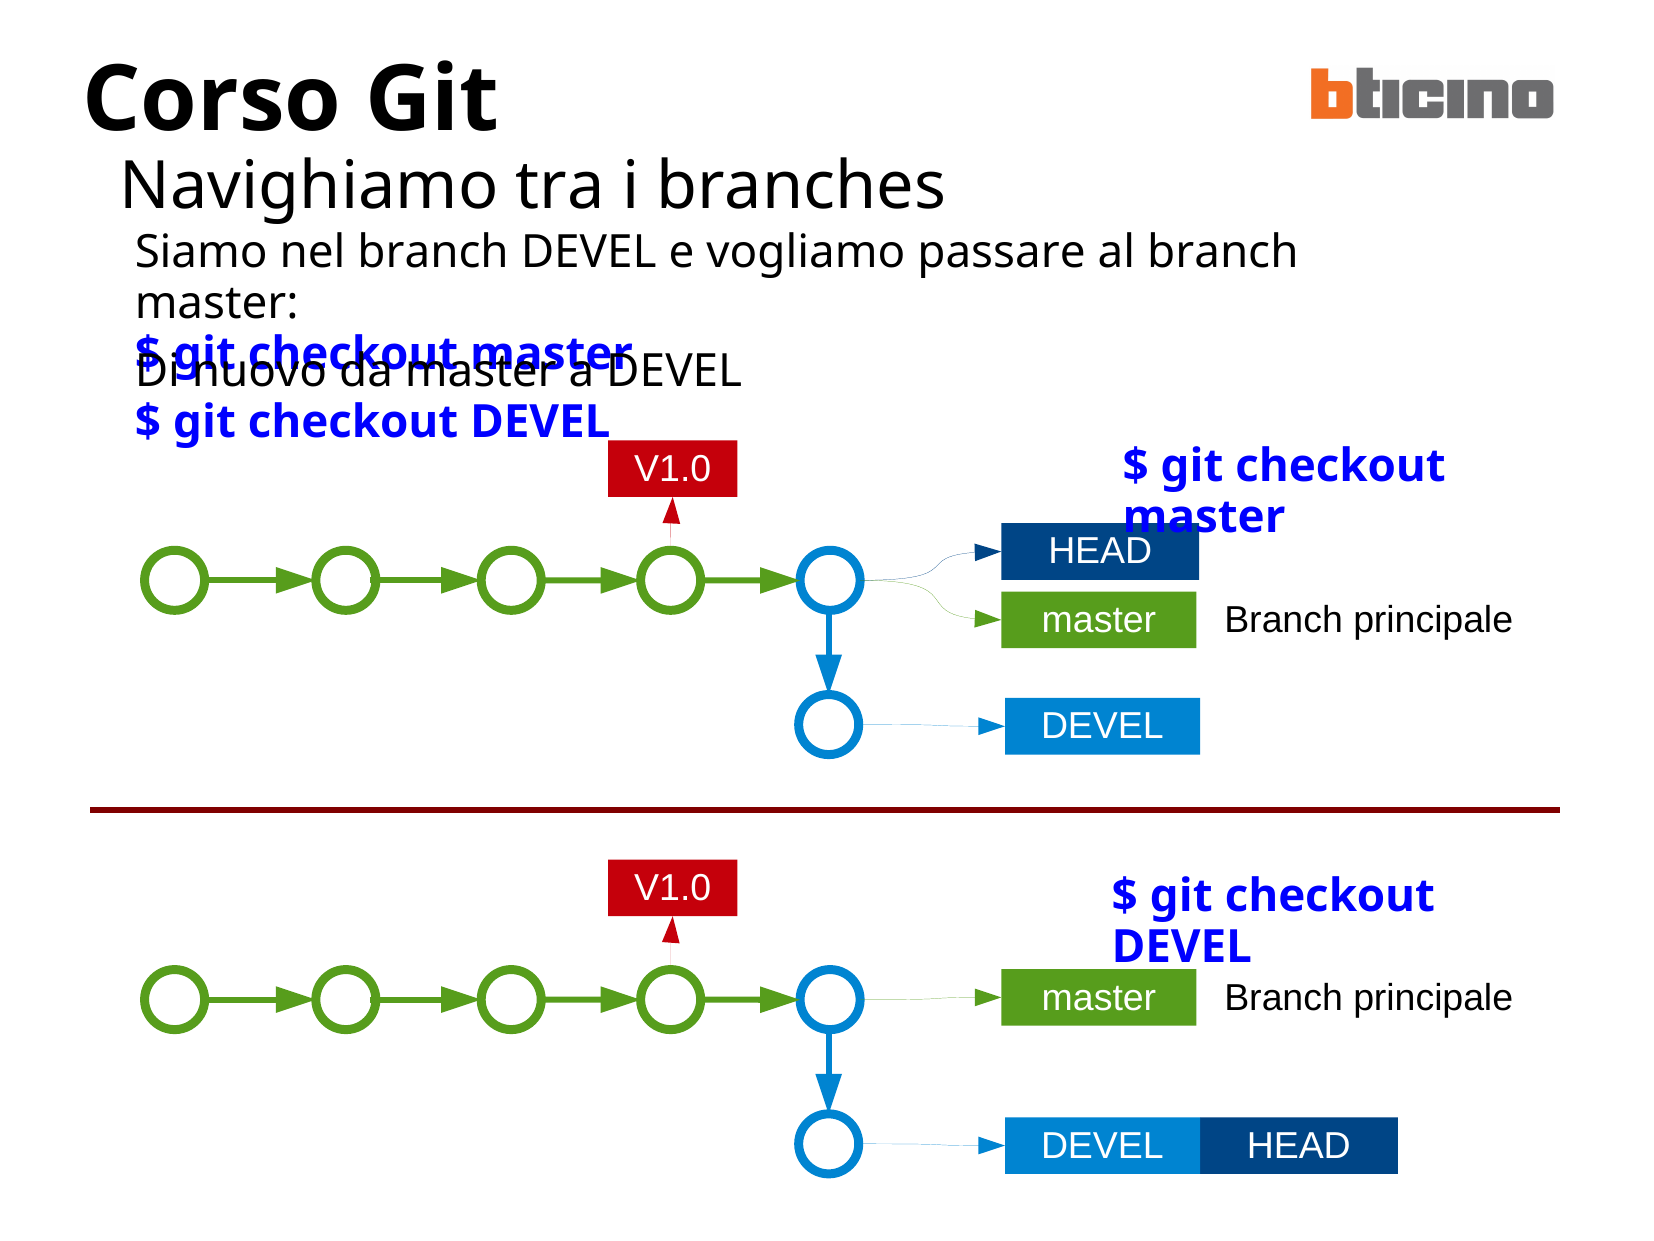

# Corso Git
Navighiamo tra i branches
Siamo nel branch DEVEL e vogliamo passare al branch master:
$ git checkout master
Di nuovo da master a DEVEL
$ git checkout DEVEL
$ git checkout master
V1.0
HEAD
Branch principale
master
DEVEL
V1.0
$ git checkout DEVEL
master
Branch principale
DEVEL
HEAD